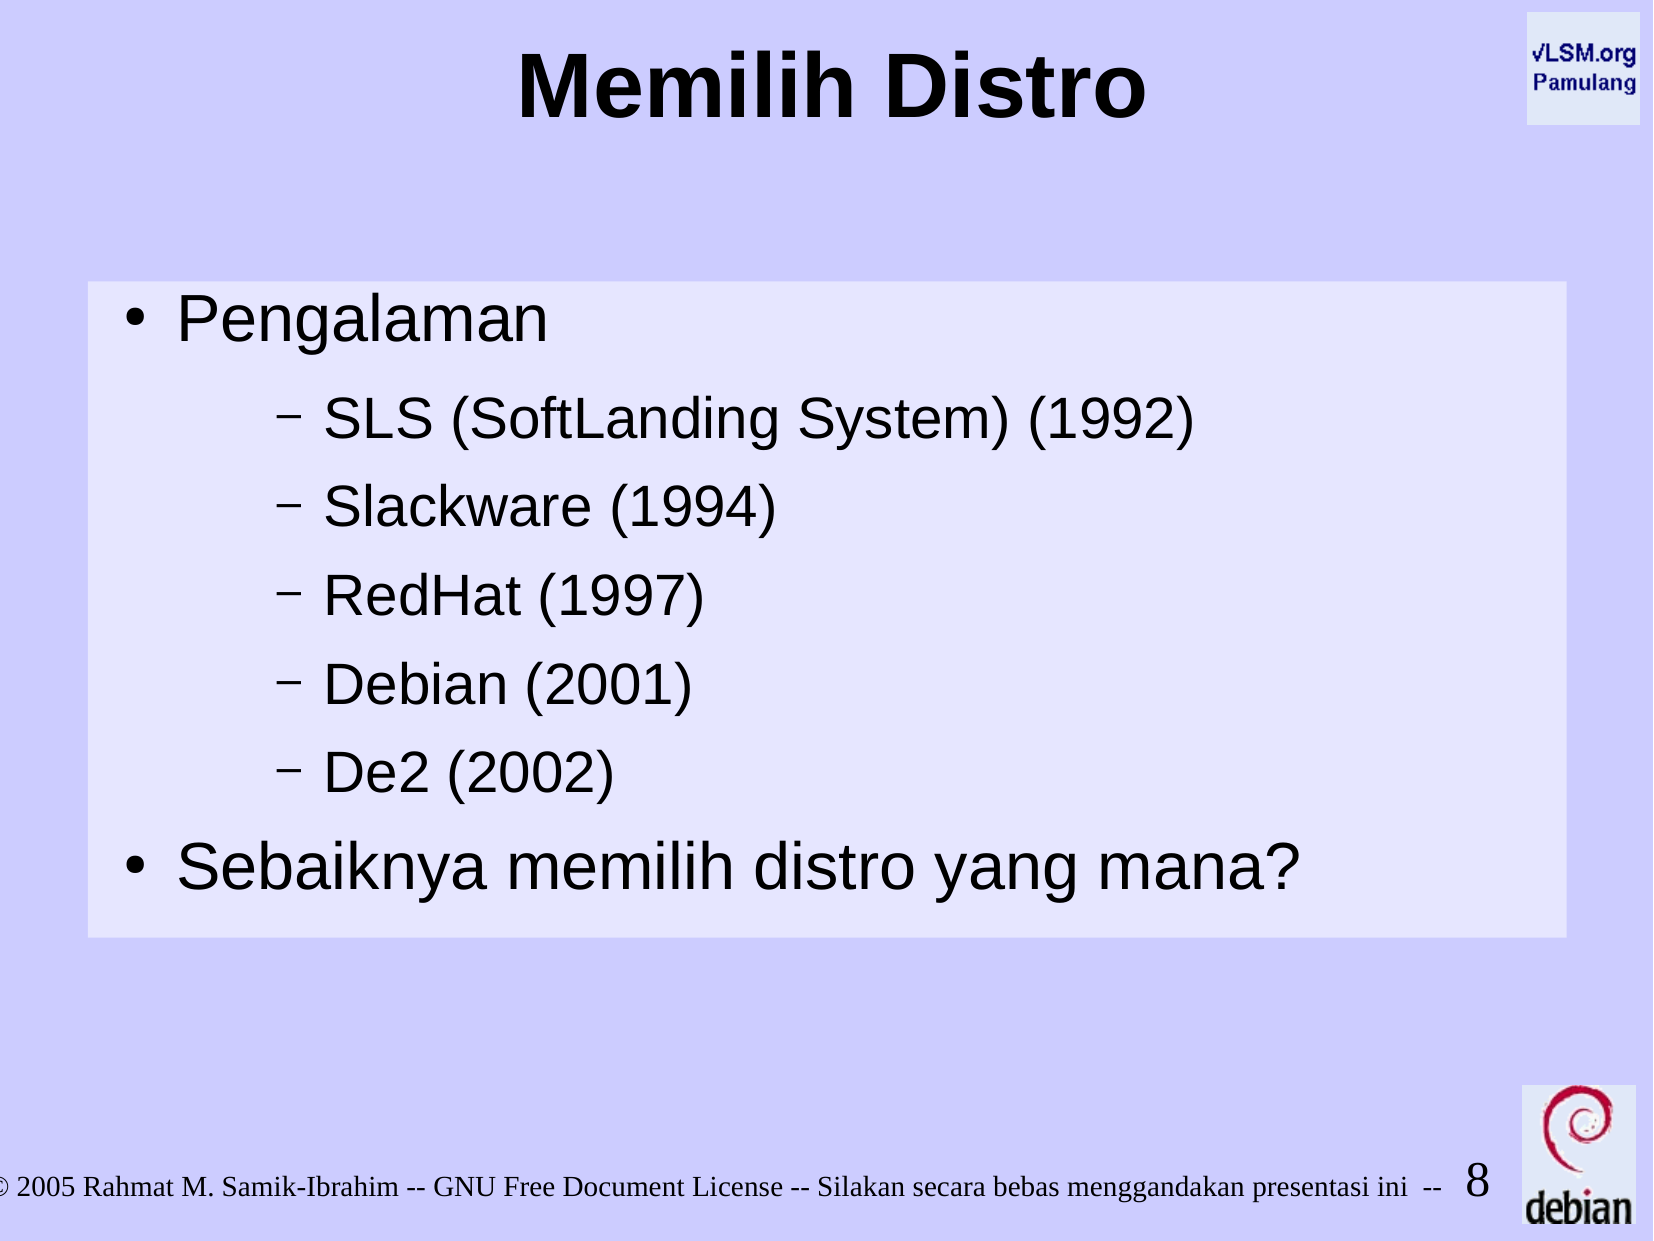

# Memilih Distro
Pengalaman
SLS (SoftLanding System) (1992)
Slackware (1994)
RedHat (1997)
Debian (2001)
De2 (2002)
Sebaiknya memilih distro yang mana?